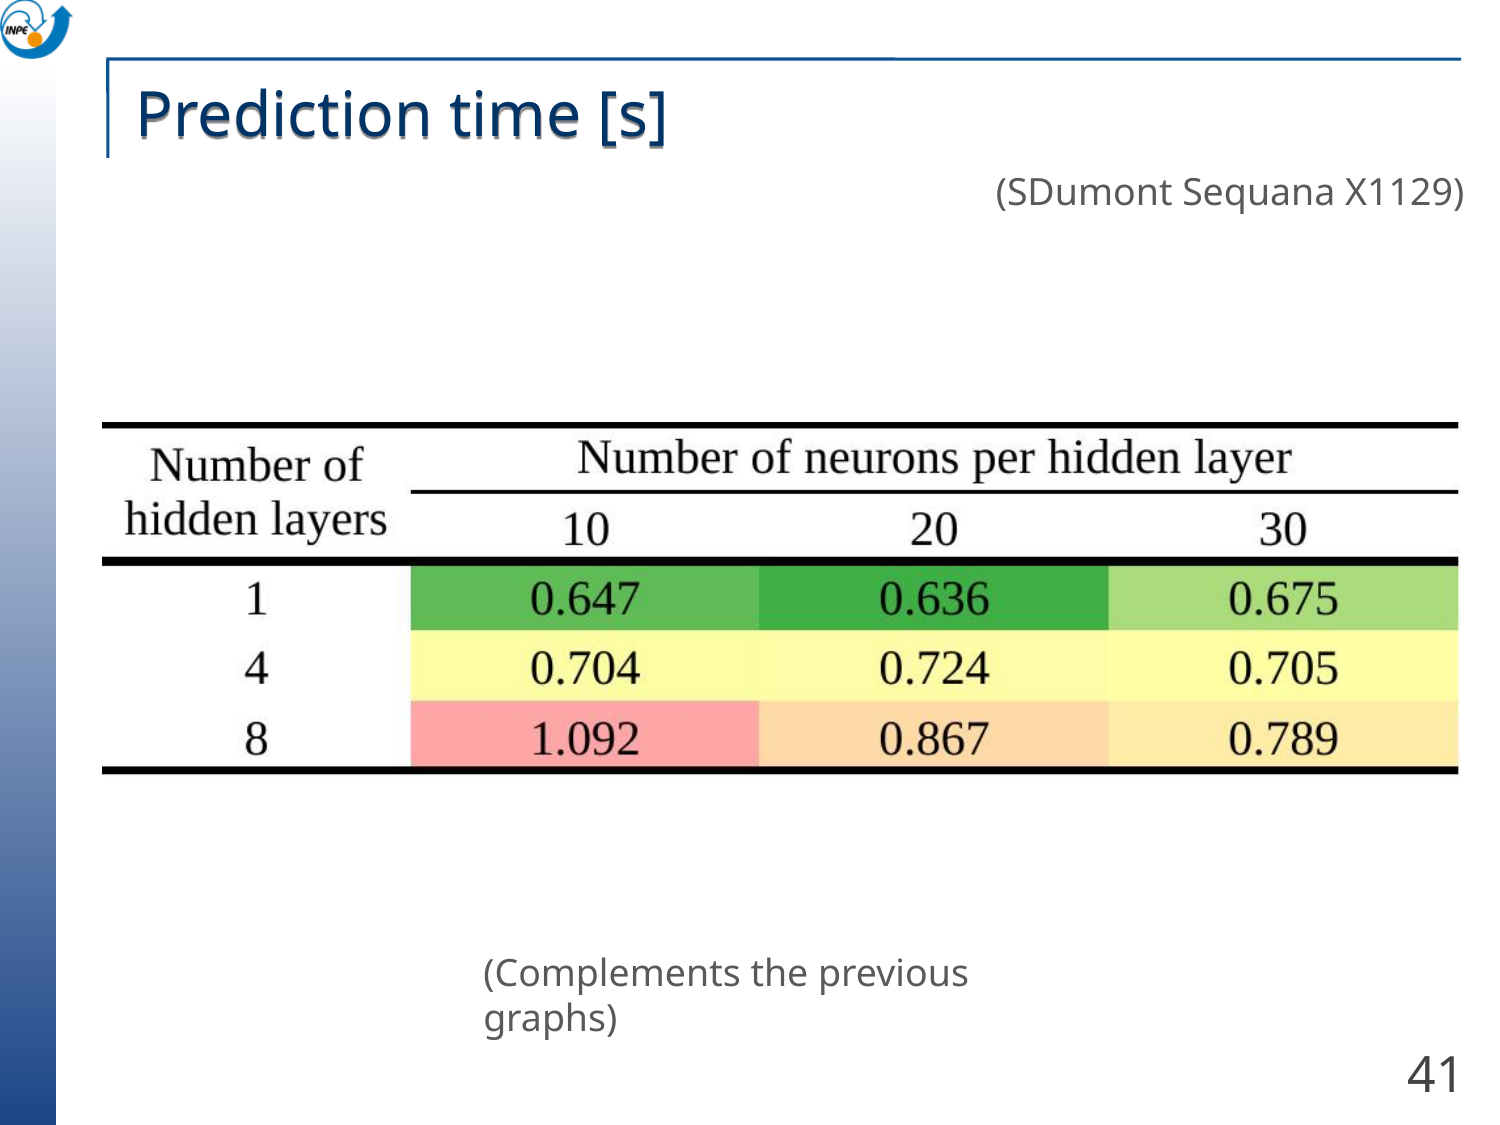

# Prediction time [s]
(SDumont Sequana X1129)
(Complements the previous graphs)